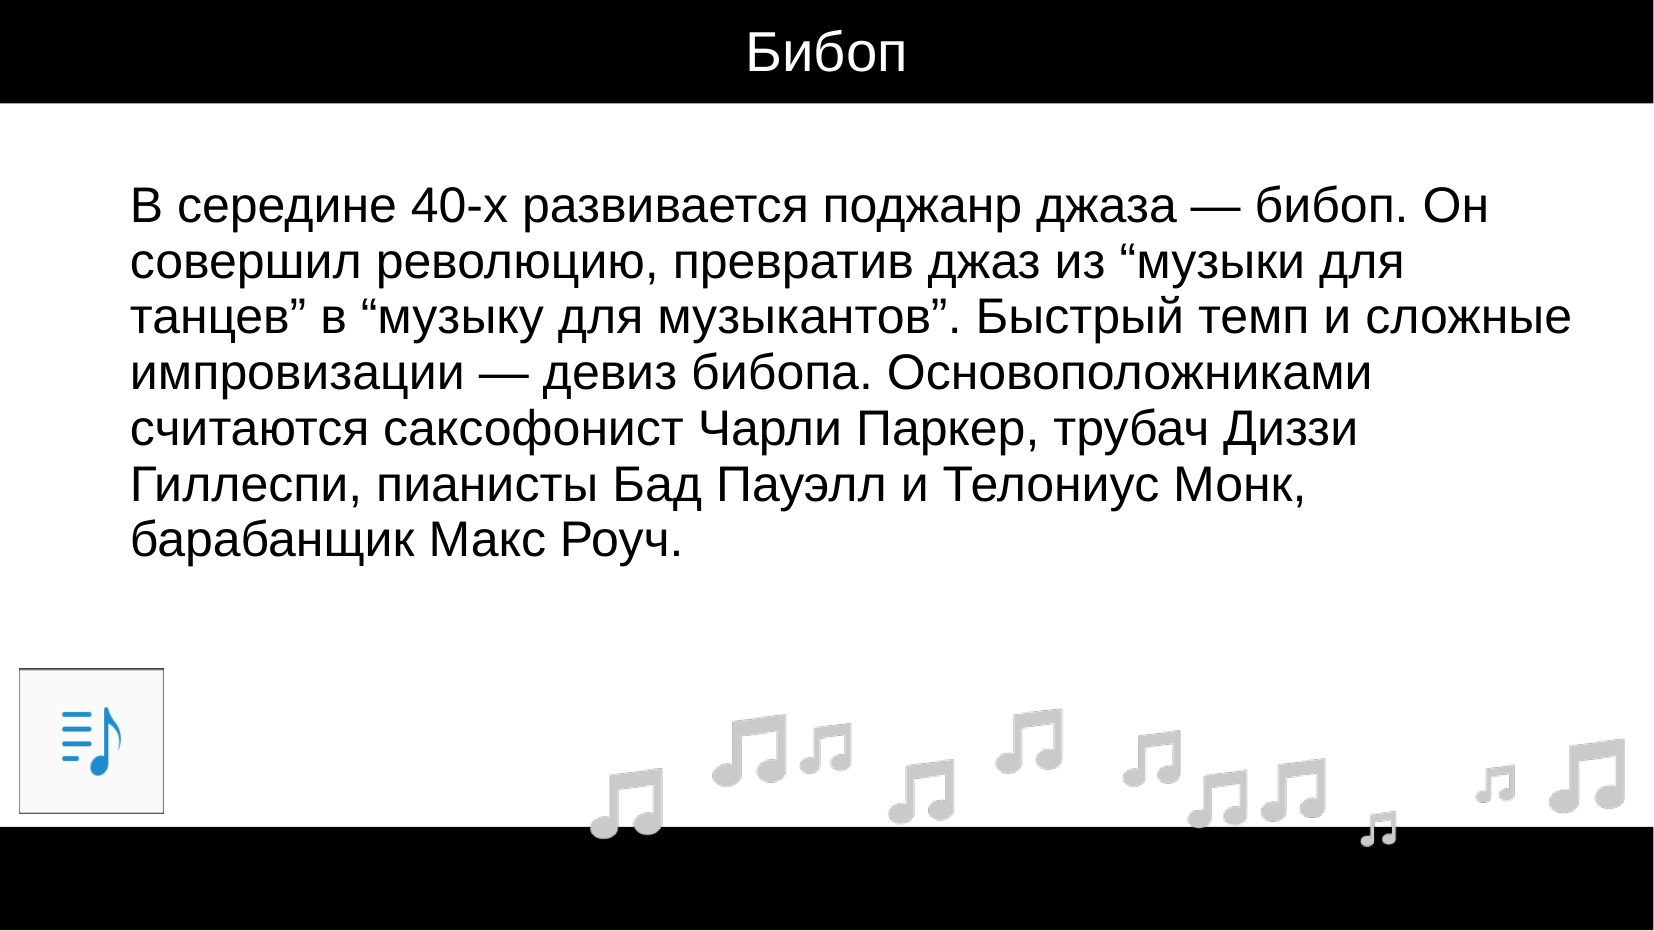

# Бибоп
В середине 40-х развивается поджанр джаза — бибоп. Он совершил революцию, превратив джаз из “музыки для танцев” в “музыку для музыкантов”. Быстрый темп и сложные импровизации — девиз бибопа. Основоположниками считаются саксофонист Чарли Паркер, трубач Диззи Гиллеспи, пианисты Бад Пауэлл и Телониус Монк, барабанщик Макс Роуч.